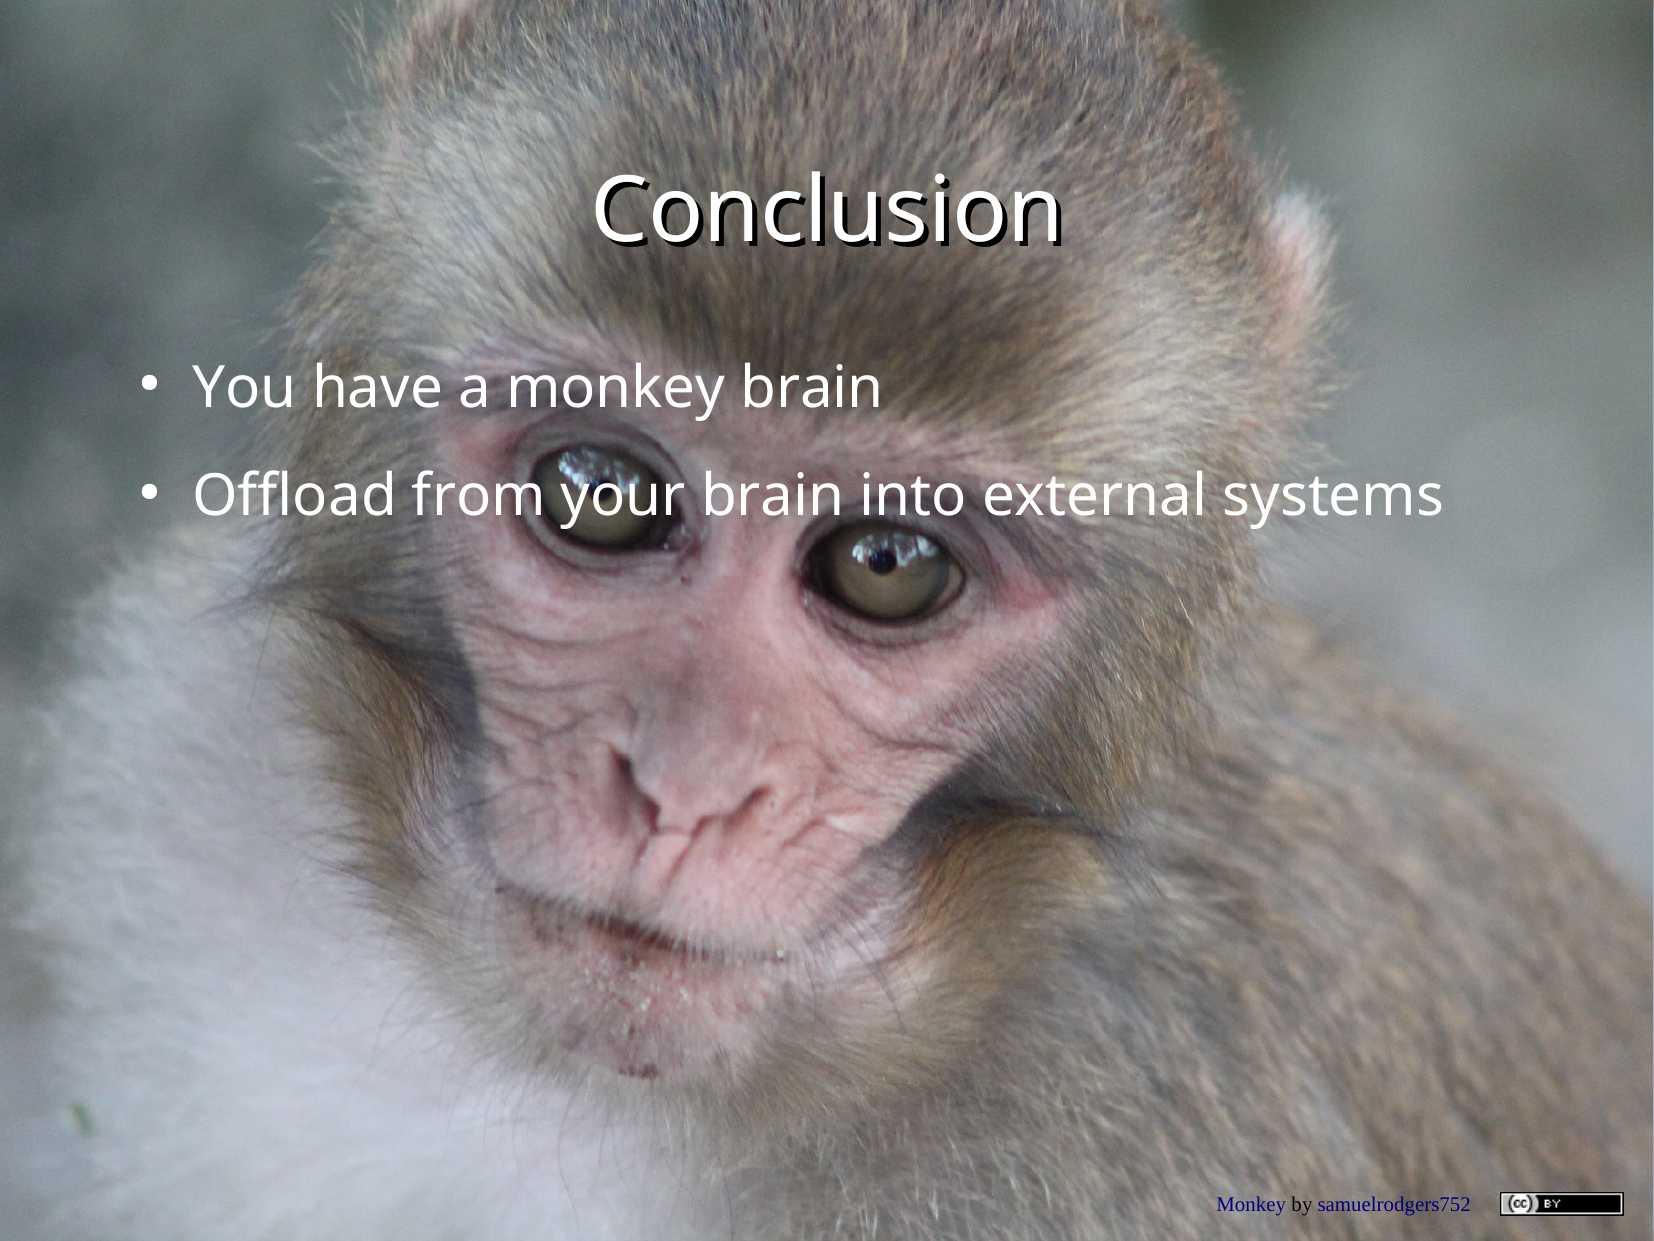

# Conclusion
You have a monkey brain
Offload from your brain into external systems
Monkey by samuelrodgers752